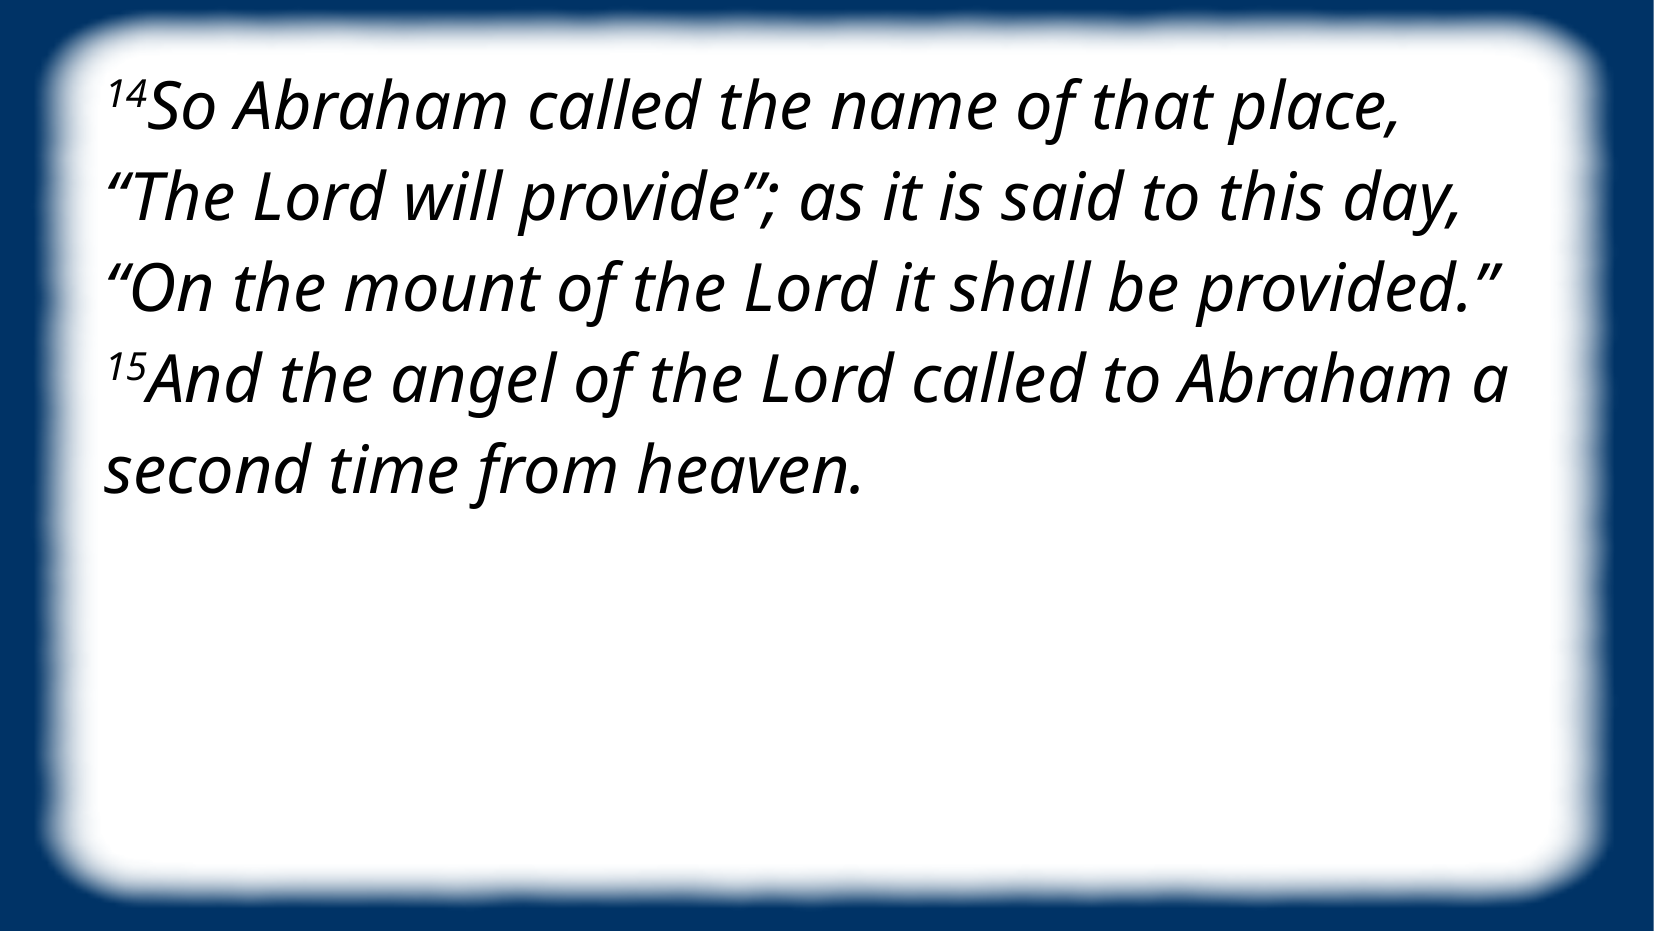

14So Abraham called the name of that place, “The Lord will provide”; as it is said to this day, “On the mount of the Lord it shall be provided.” 15And the angel of the Lord called to Abraham a second time from heaven.